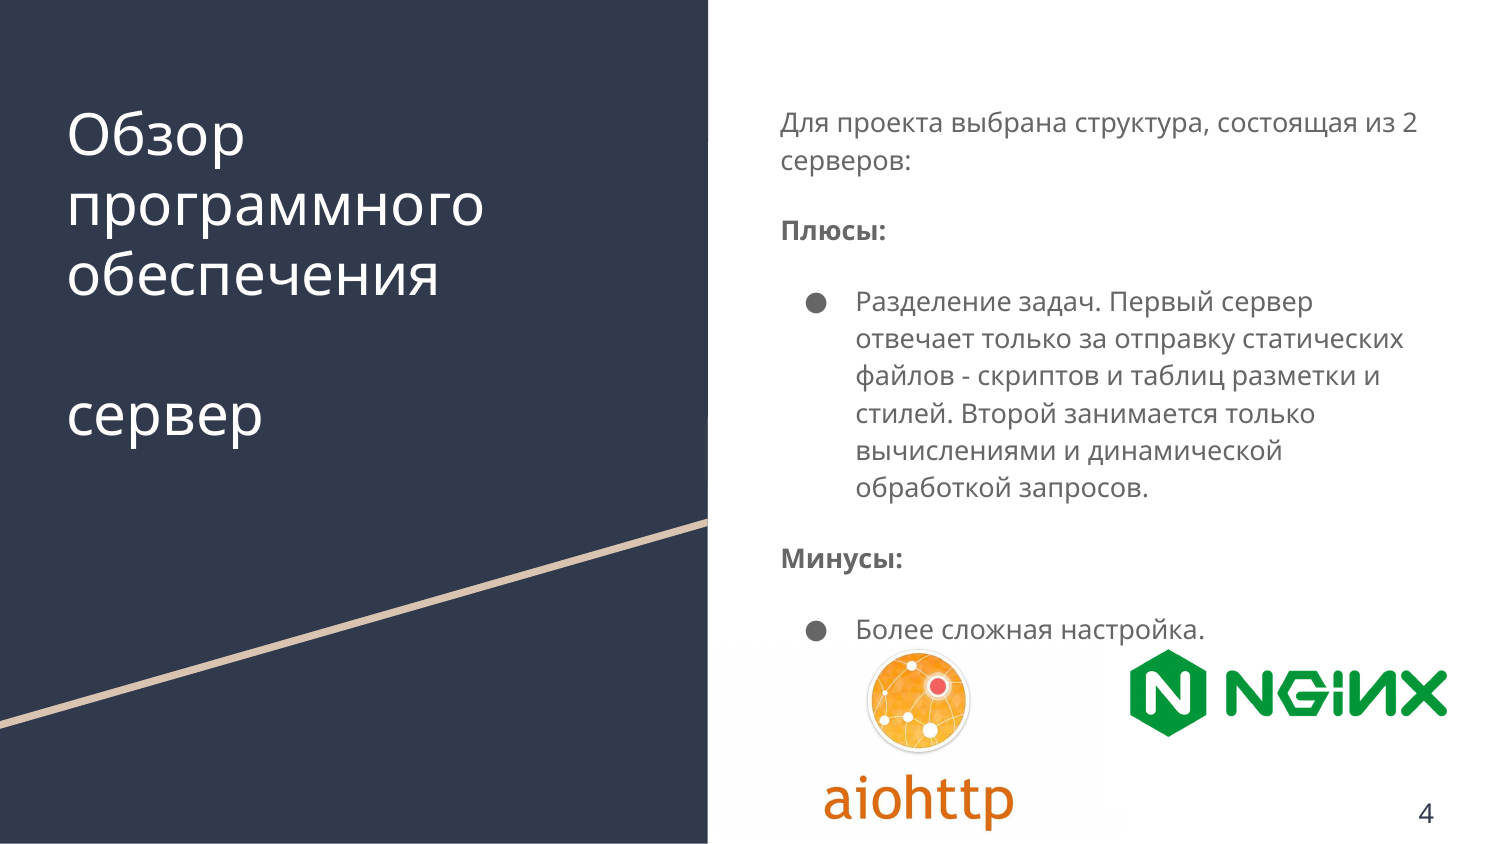

# Обзор программного обеспечения сервер
Для проекта выбрана структура, состоящая из 2 серверов:
Плюсы:
Разделение задач. Первый сервер отвечает только за отправку статических файлов - скриптов и таблиц разметки и стилей. Второй занимается только вычислениями и динамической обработкой запросов.
Минусы:
Более сложная настройка.
4